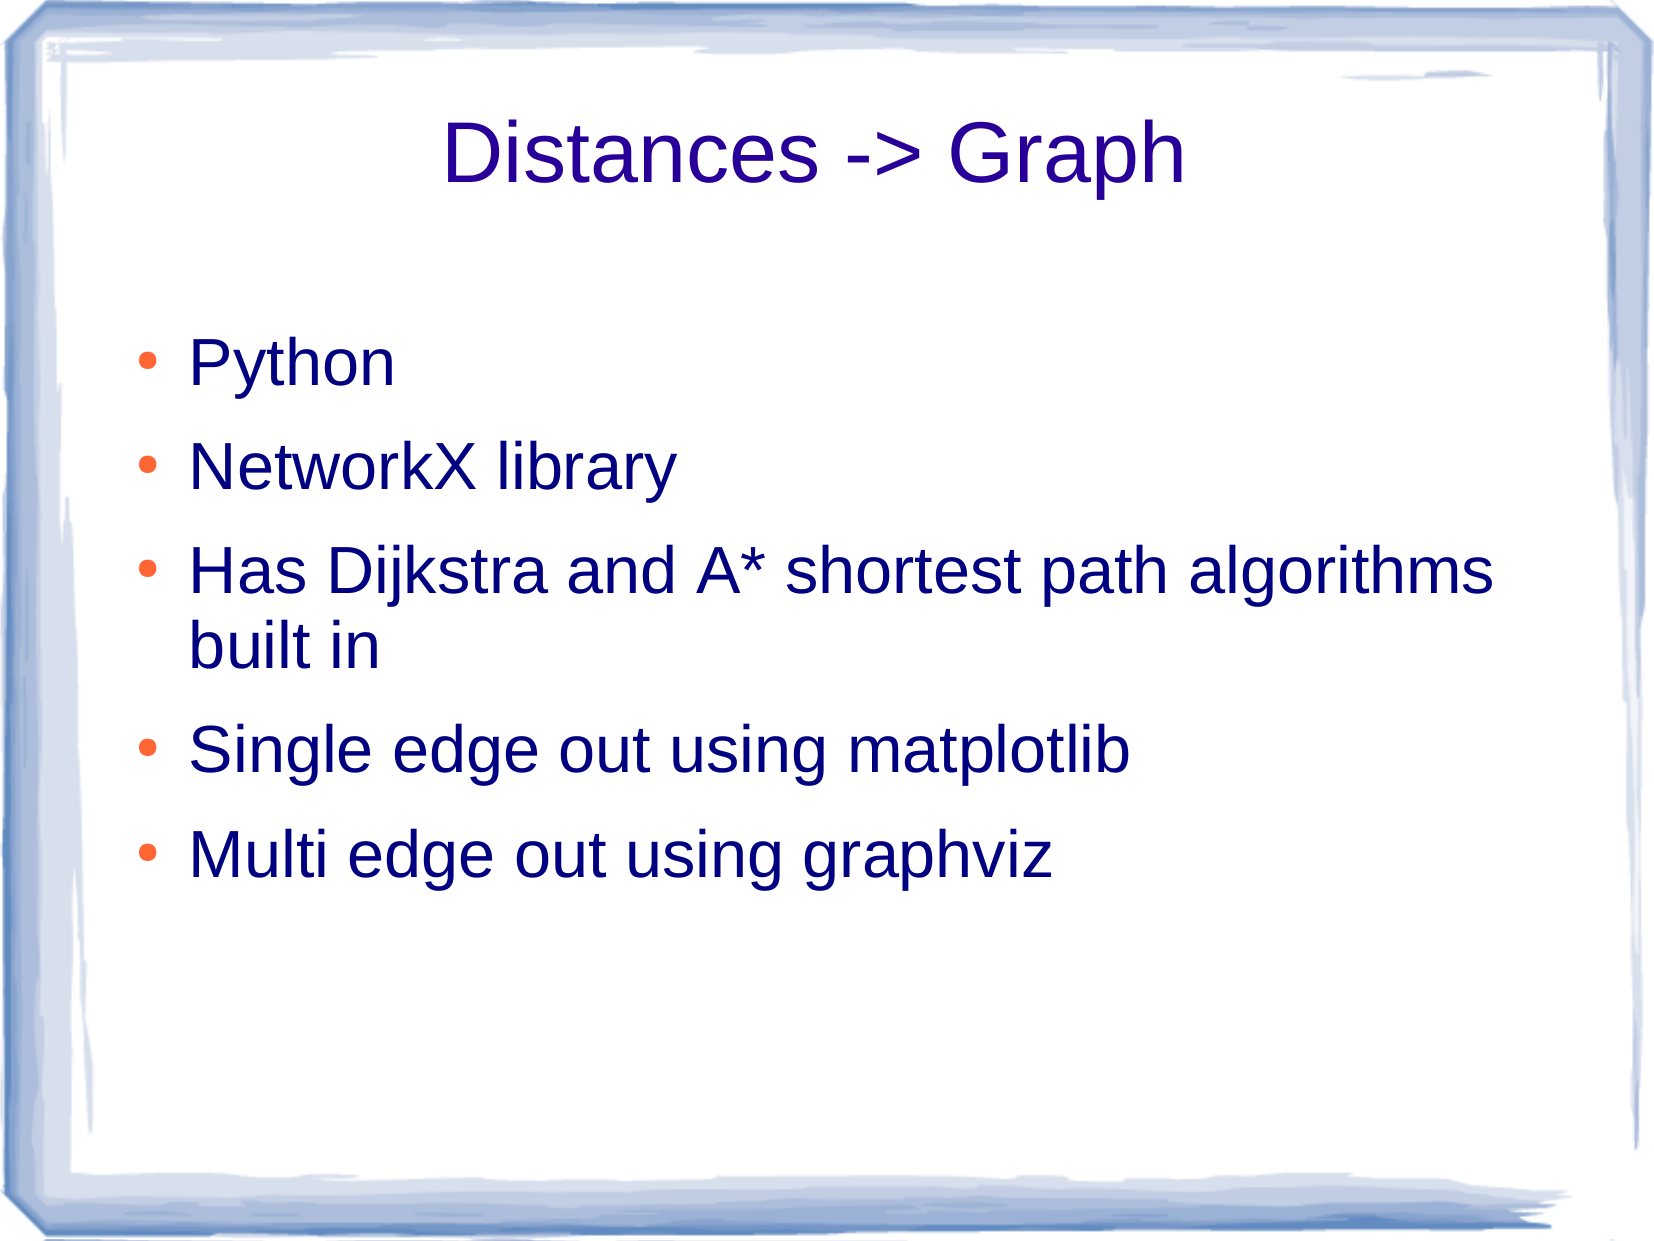

# Distances -> Graph
Python
NetworkX library
Has Dijkstra and A* shortest path algorithms built in
Single edge out using matplotlib
Multi edge out using graphviz